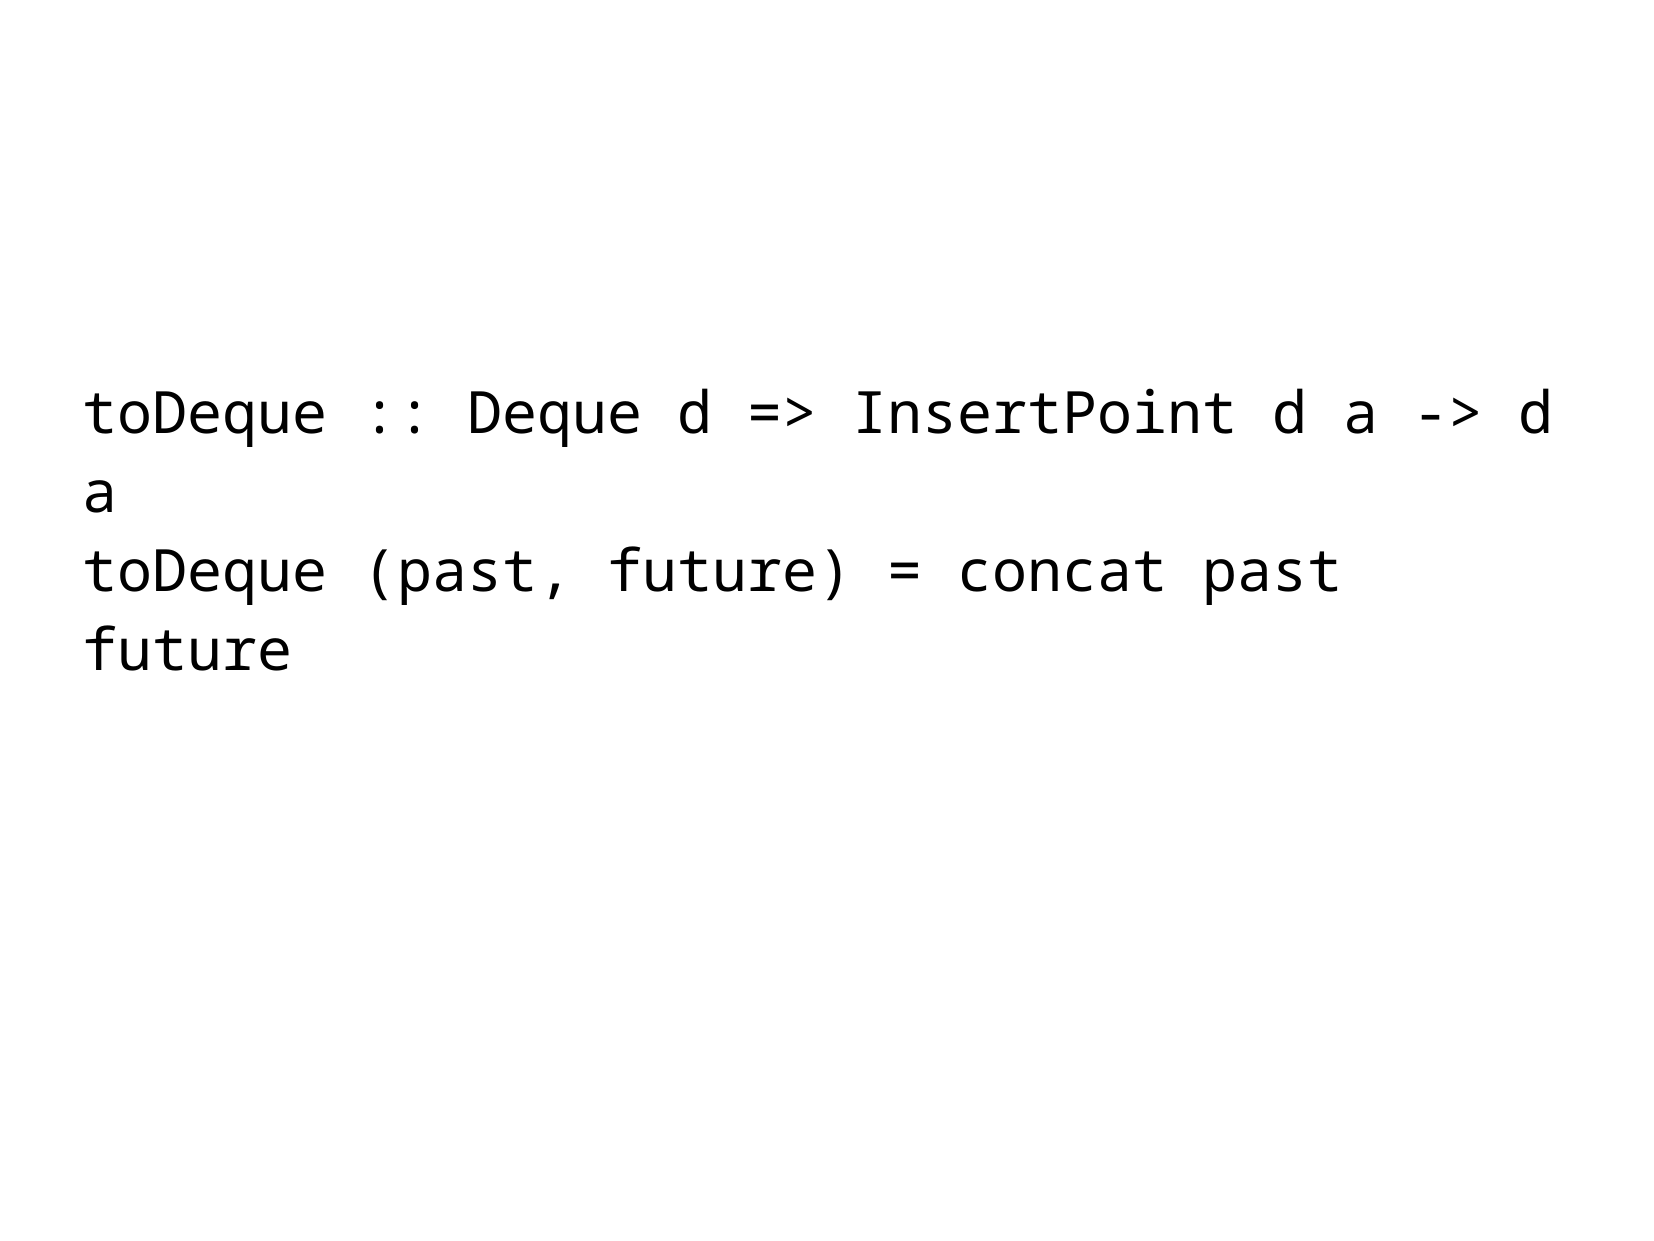

# toDeque :: Deque d => InsertPoint d a -> d a
toDeque (past, future) = concat past future